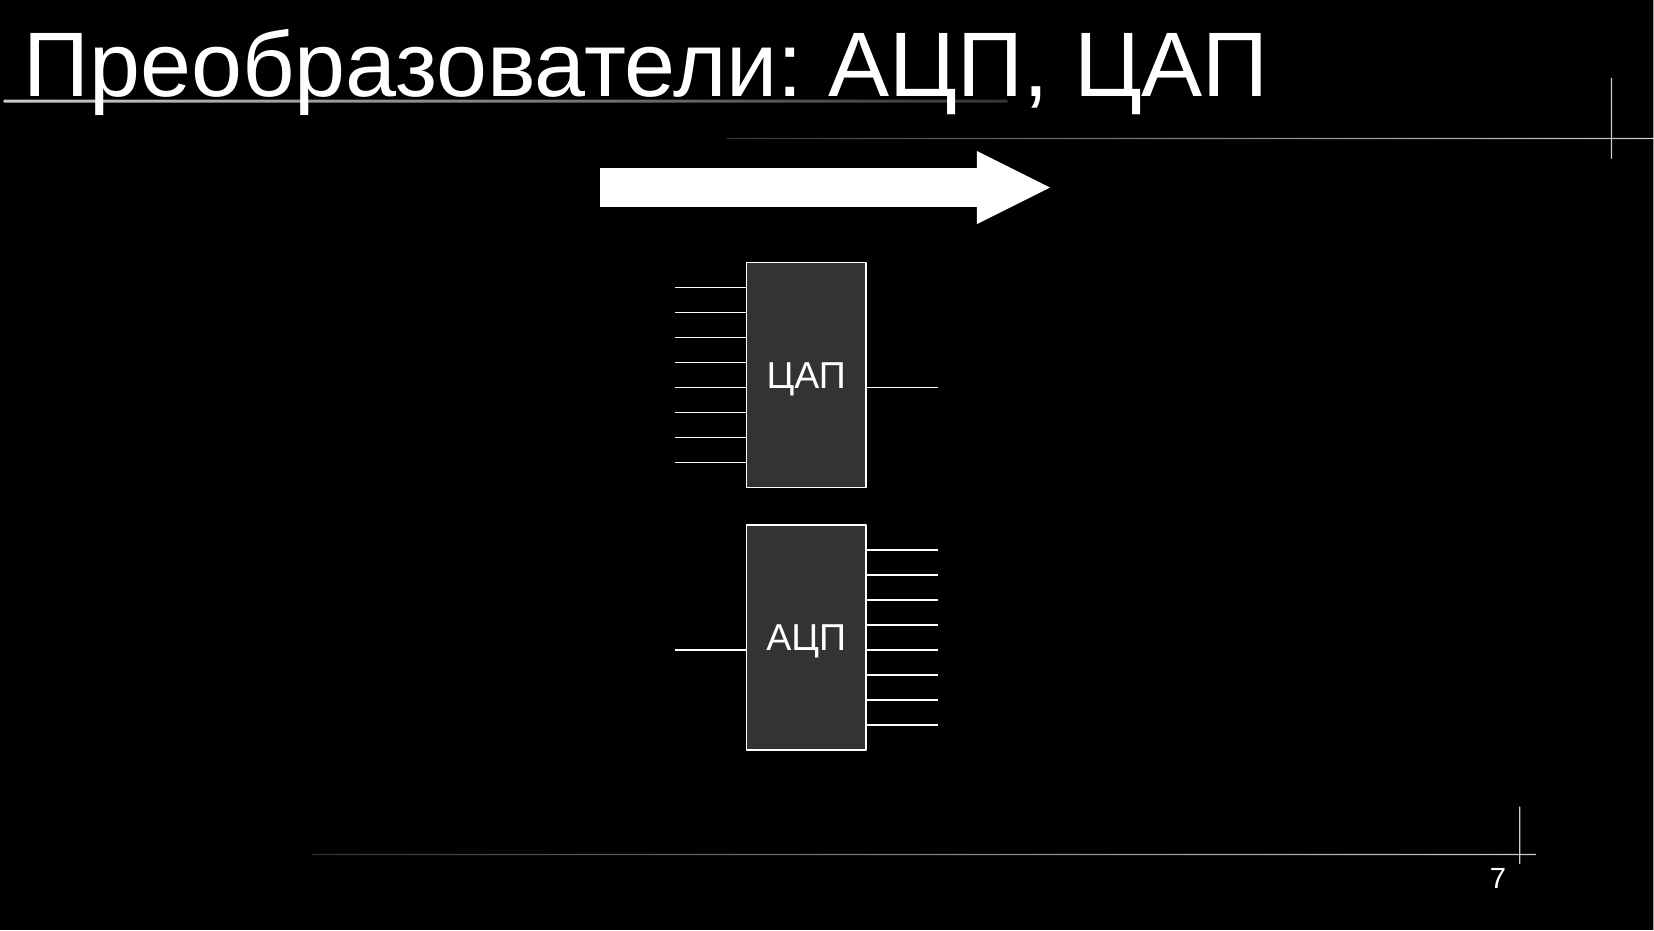

# Преобразователи: АЦП, ЦАП
ЦАП
АЦП
7